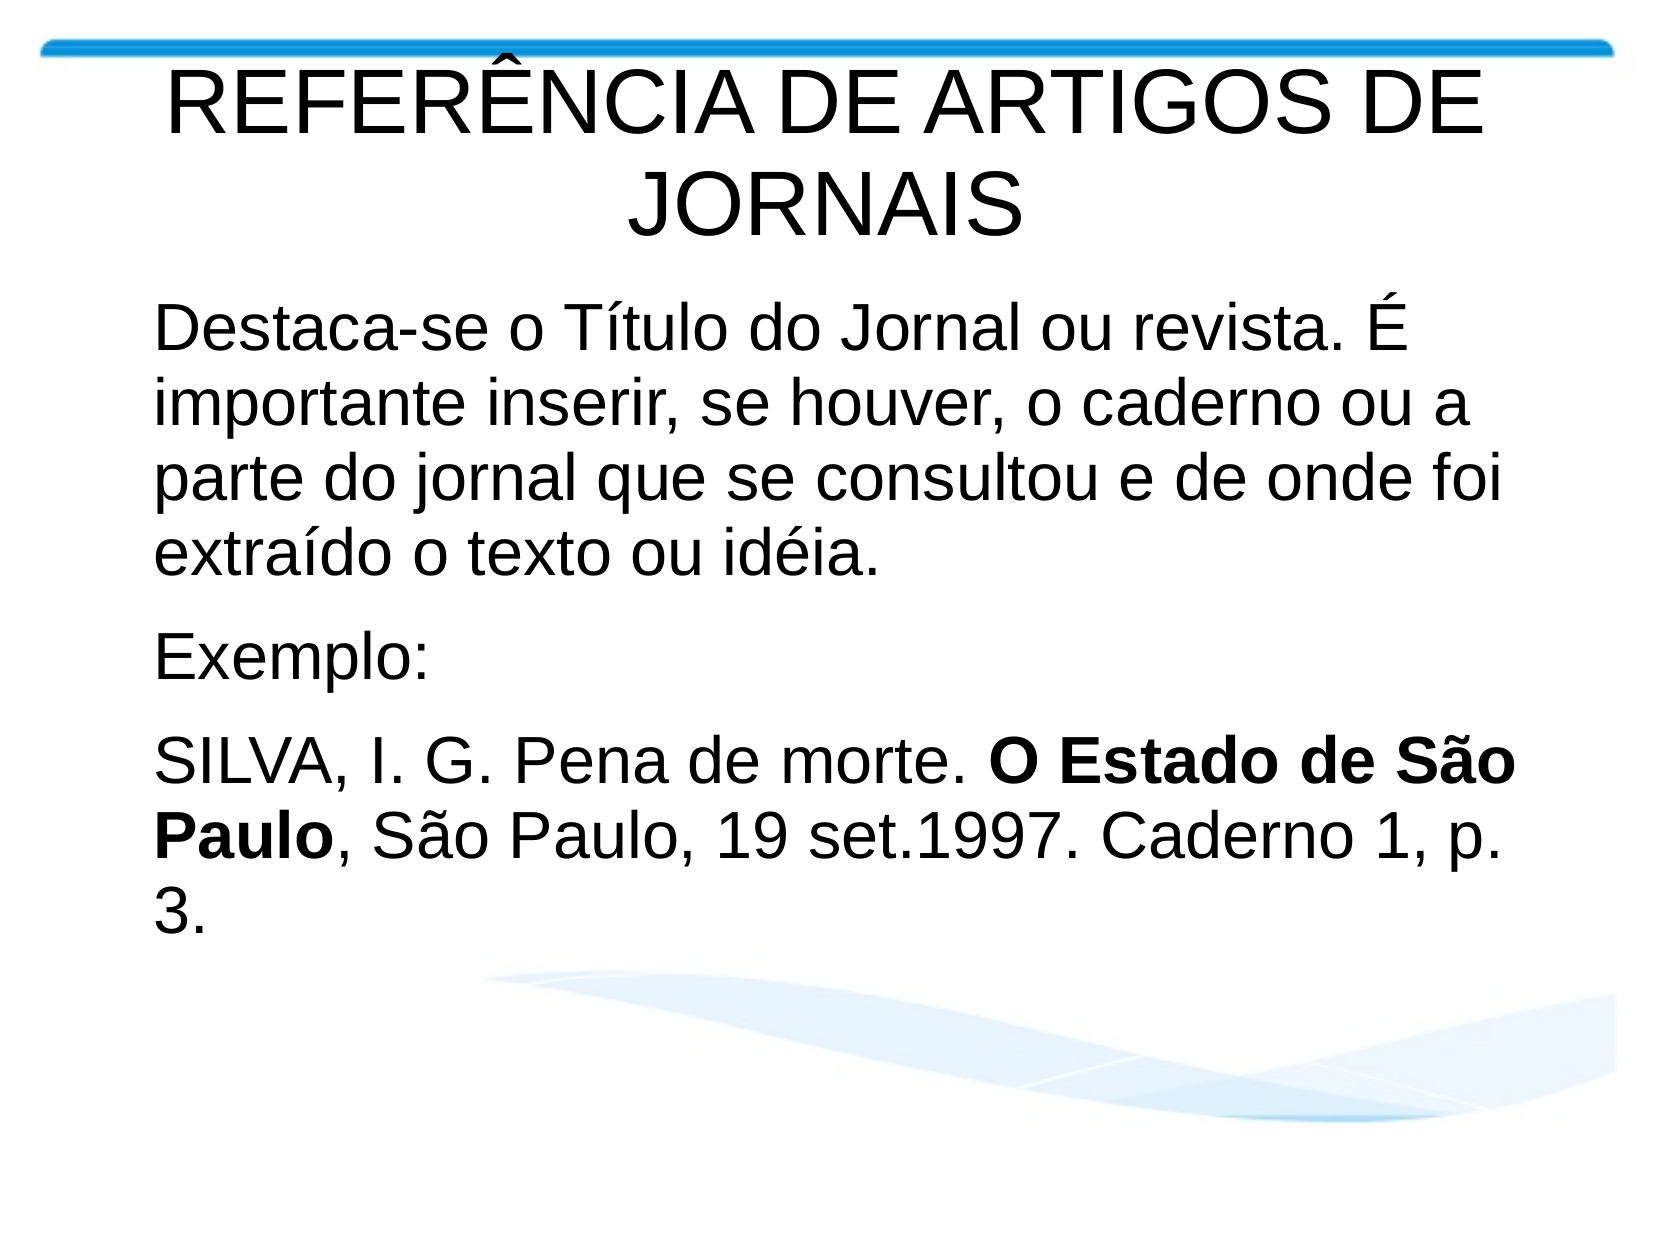

# REFERÊNCIA DE ARTIGOS DE JORNAIS
Destaca-se o Título do Jornal ou revista. É importante inserir, se houver, o caderno ou a parte do jornal que se consultou e de onde foi extraído o texto ou idéia.
Exemplo:
SILVA, I. G. Pena de morte. O Estado de São Paulo, São Paulo, 19 set.1997. Caderno 1, p. 3.